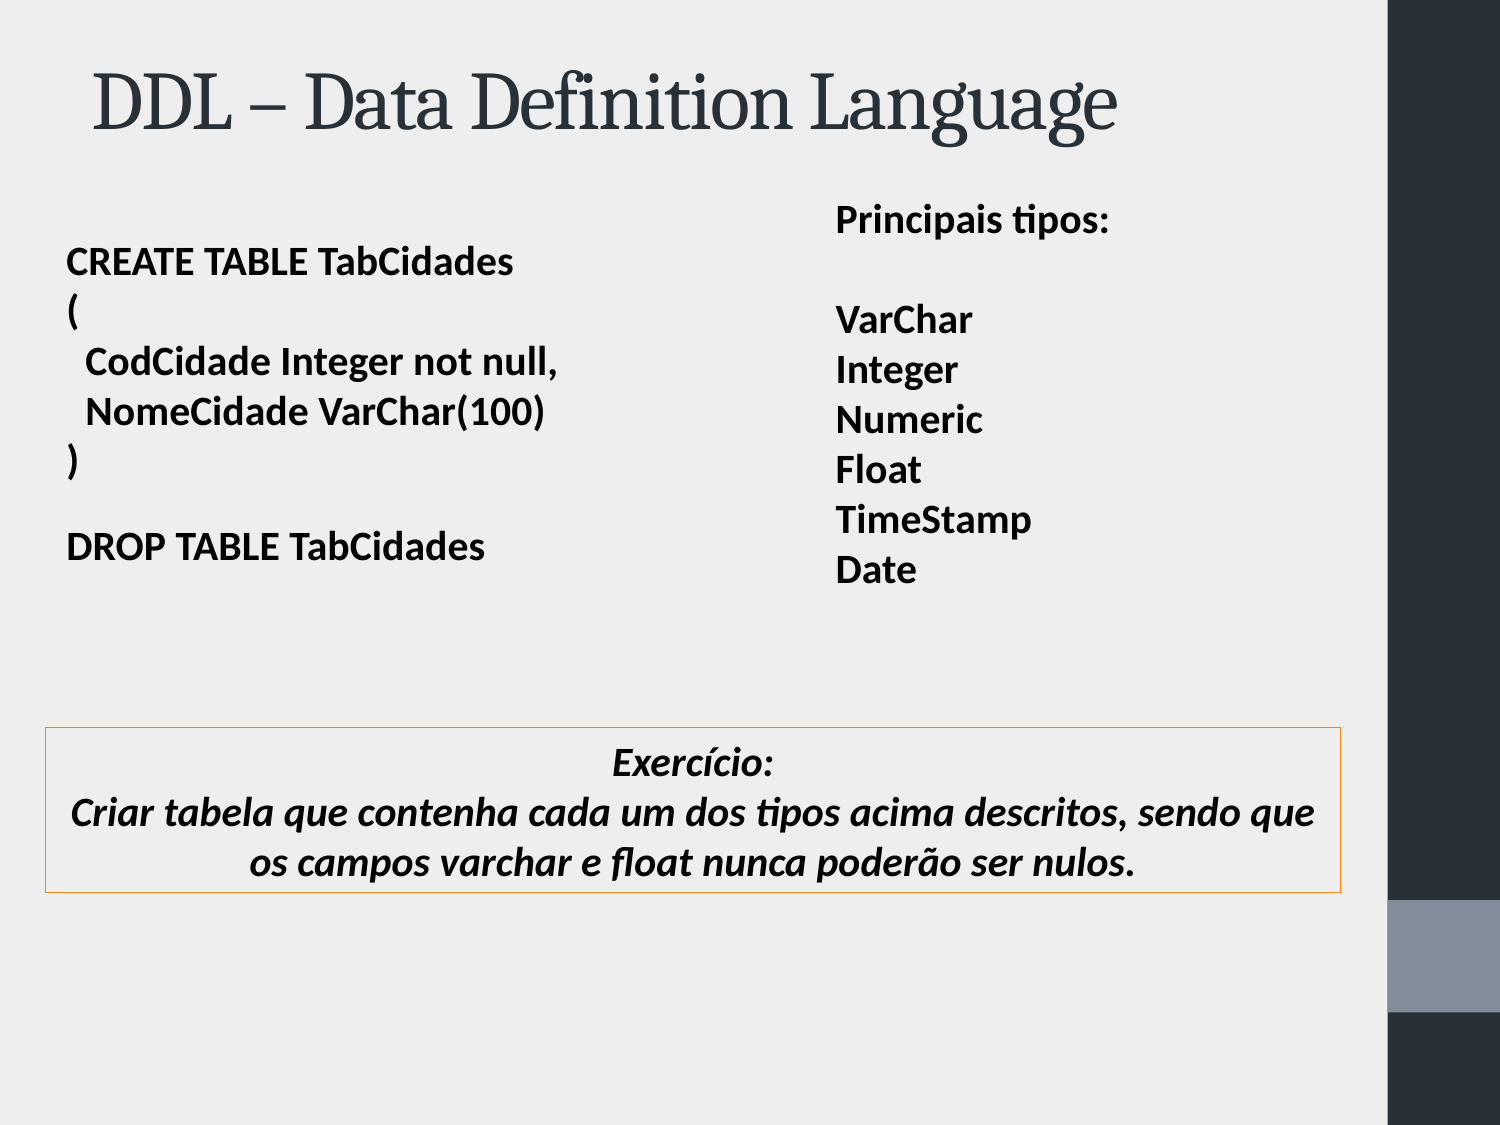

# DDL – Data Definition Language
Principais tipos:
VarChar
Integer
Numeric
Float
TimeStamp
Date
CREATE TABLE TabCidades
(
 CodCidade Integer not null,
 NomeCidade VarChar(100)
)
DROP TABLE TabCidades
Exercício:
Criar tabela que contenha cada um dos tipos acima descritos, sendo que os campos varchar e float nunca poderão ser nulos.